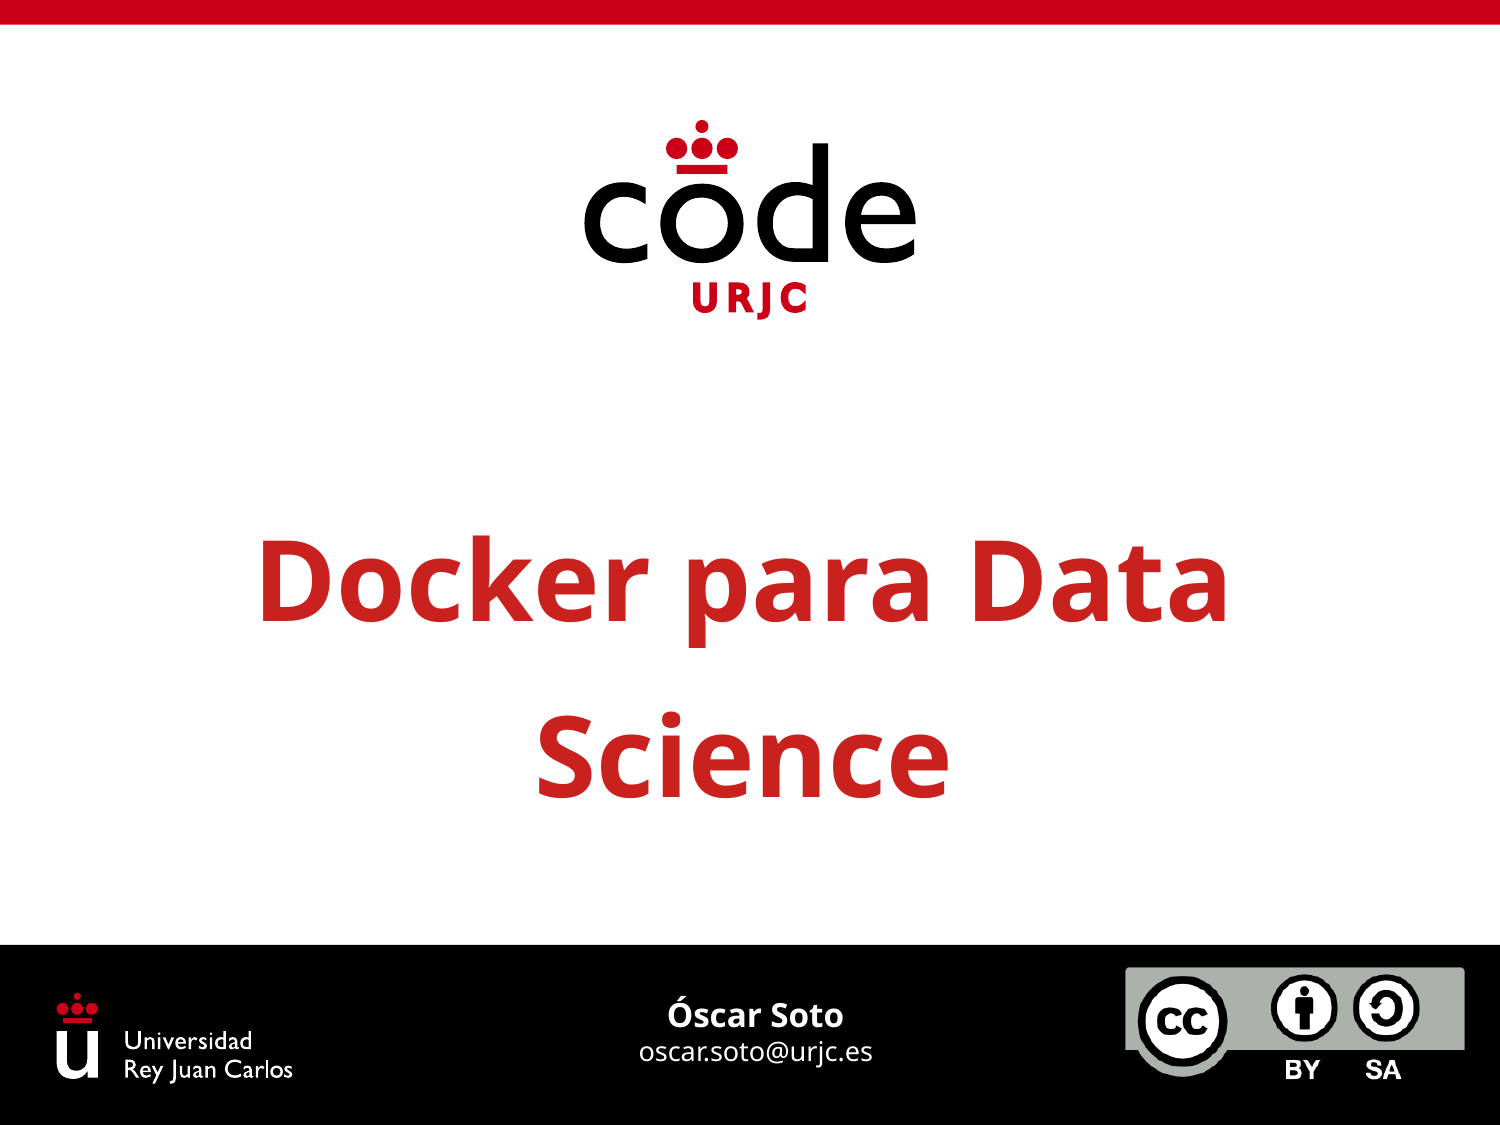

# Docker para Data Science
Óscar Soto
oscar.soto@urjc.es